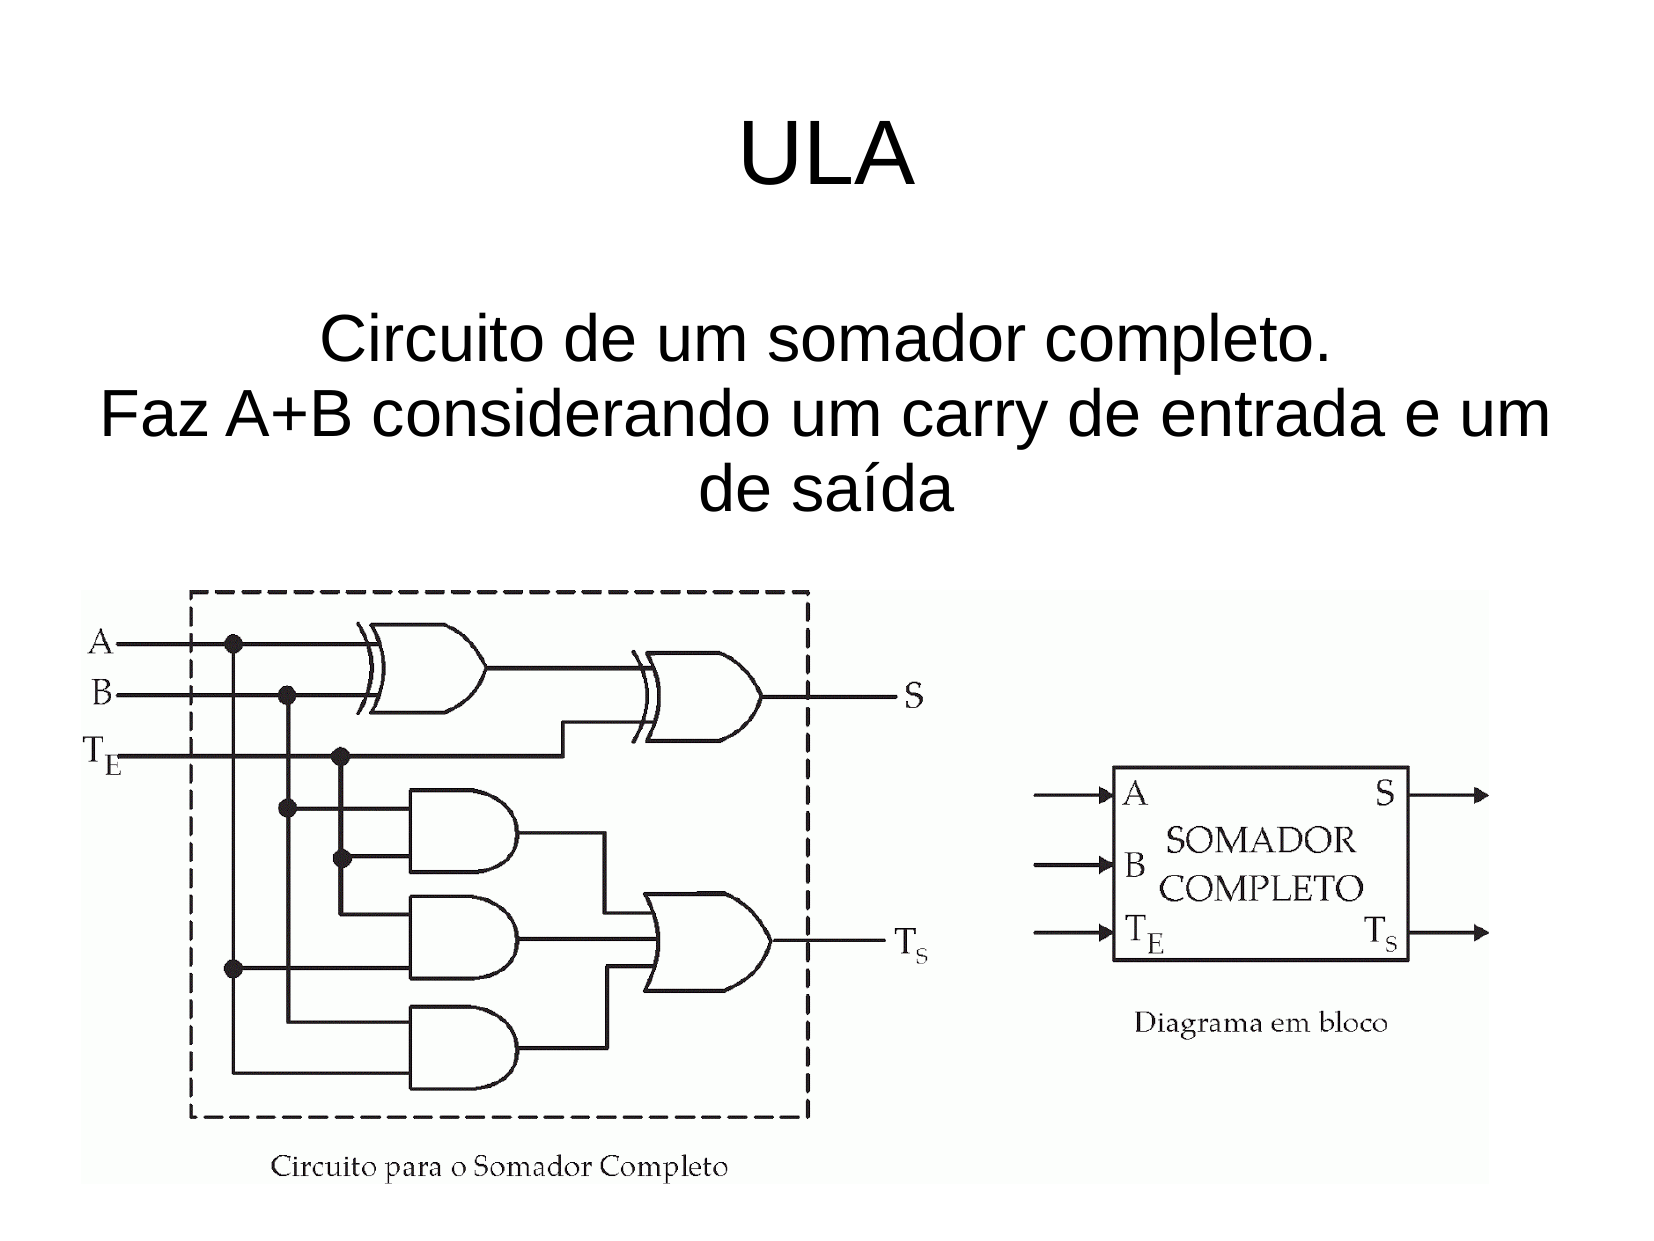

# ULA
Circuito de um somador completo.
Faz A+B considerando um carry de entrada e um de saída